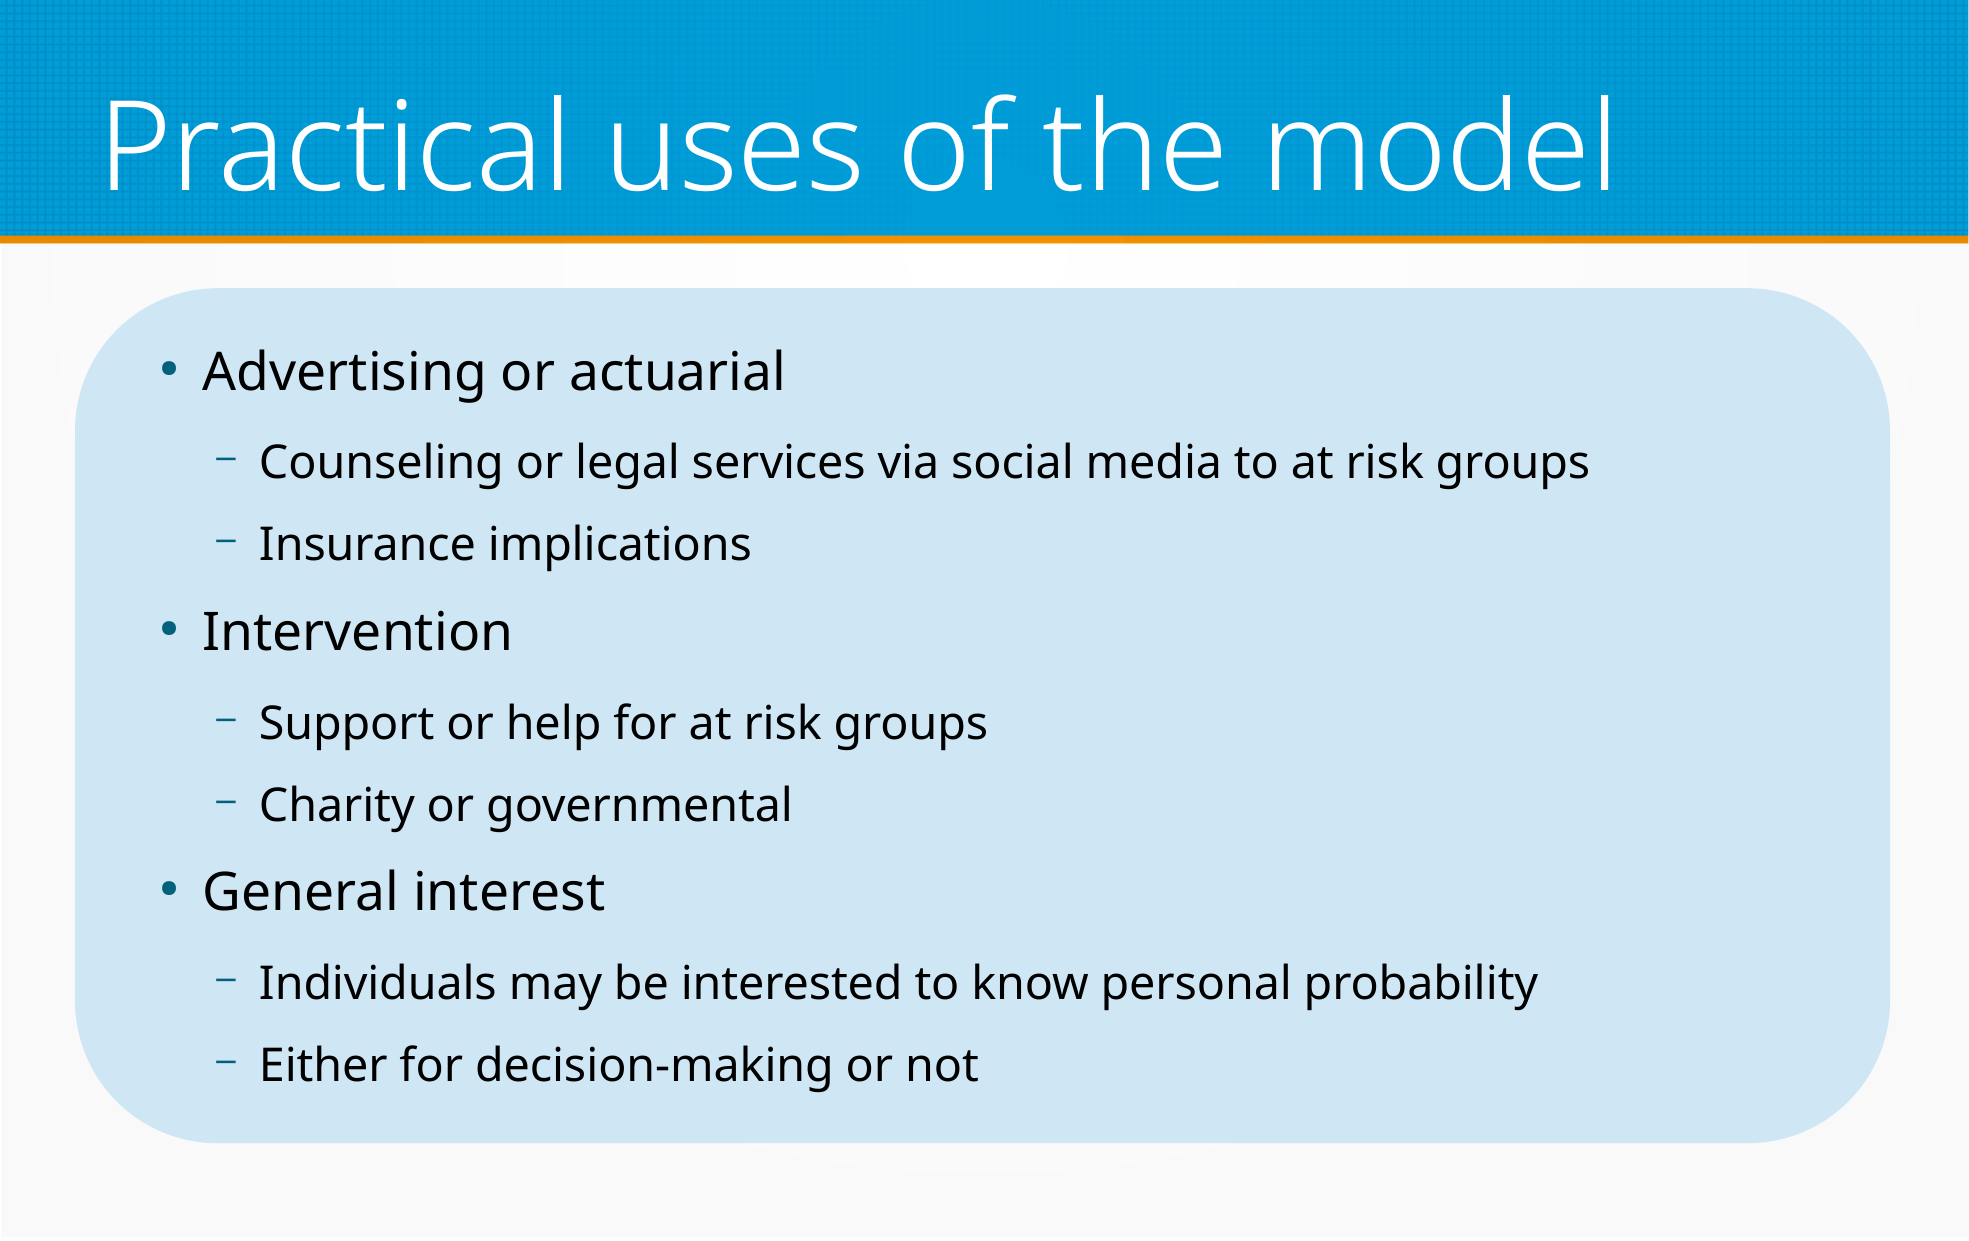

# Practical uses of the model
Advertising or actuarial
Counseling or legal services via social media to at risk groups
Insurance implications
Intervention
Support or help for at risk groups
Charity or governmental
General interest
Individuals may be interested to know personal probability
Either for decision-making or not